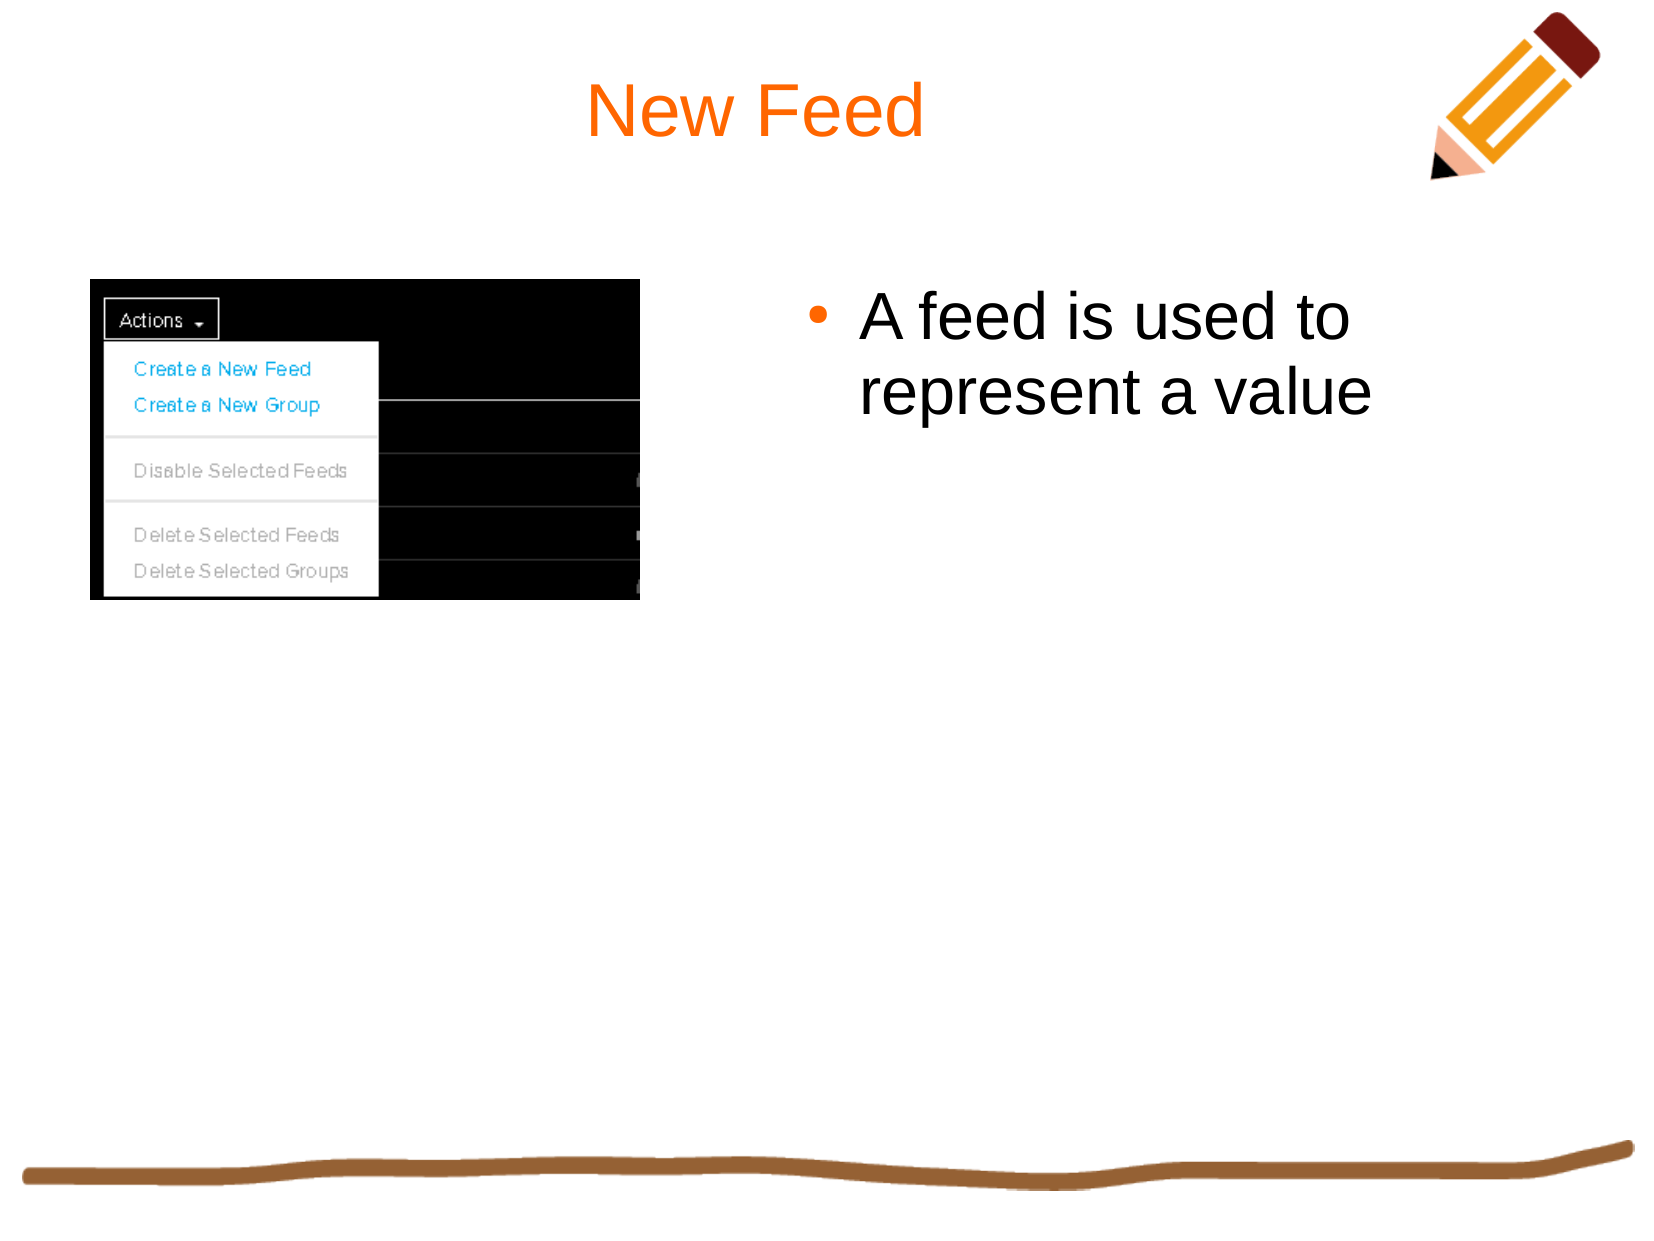

# New Feed
A feed is used to represent a value